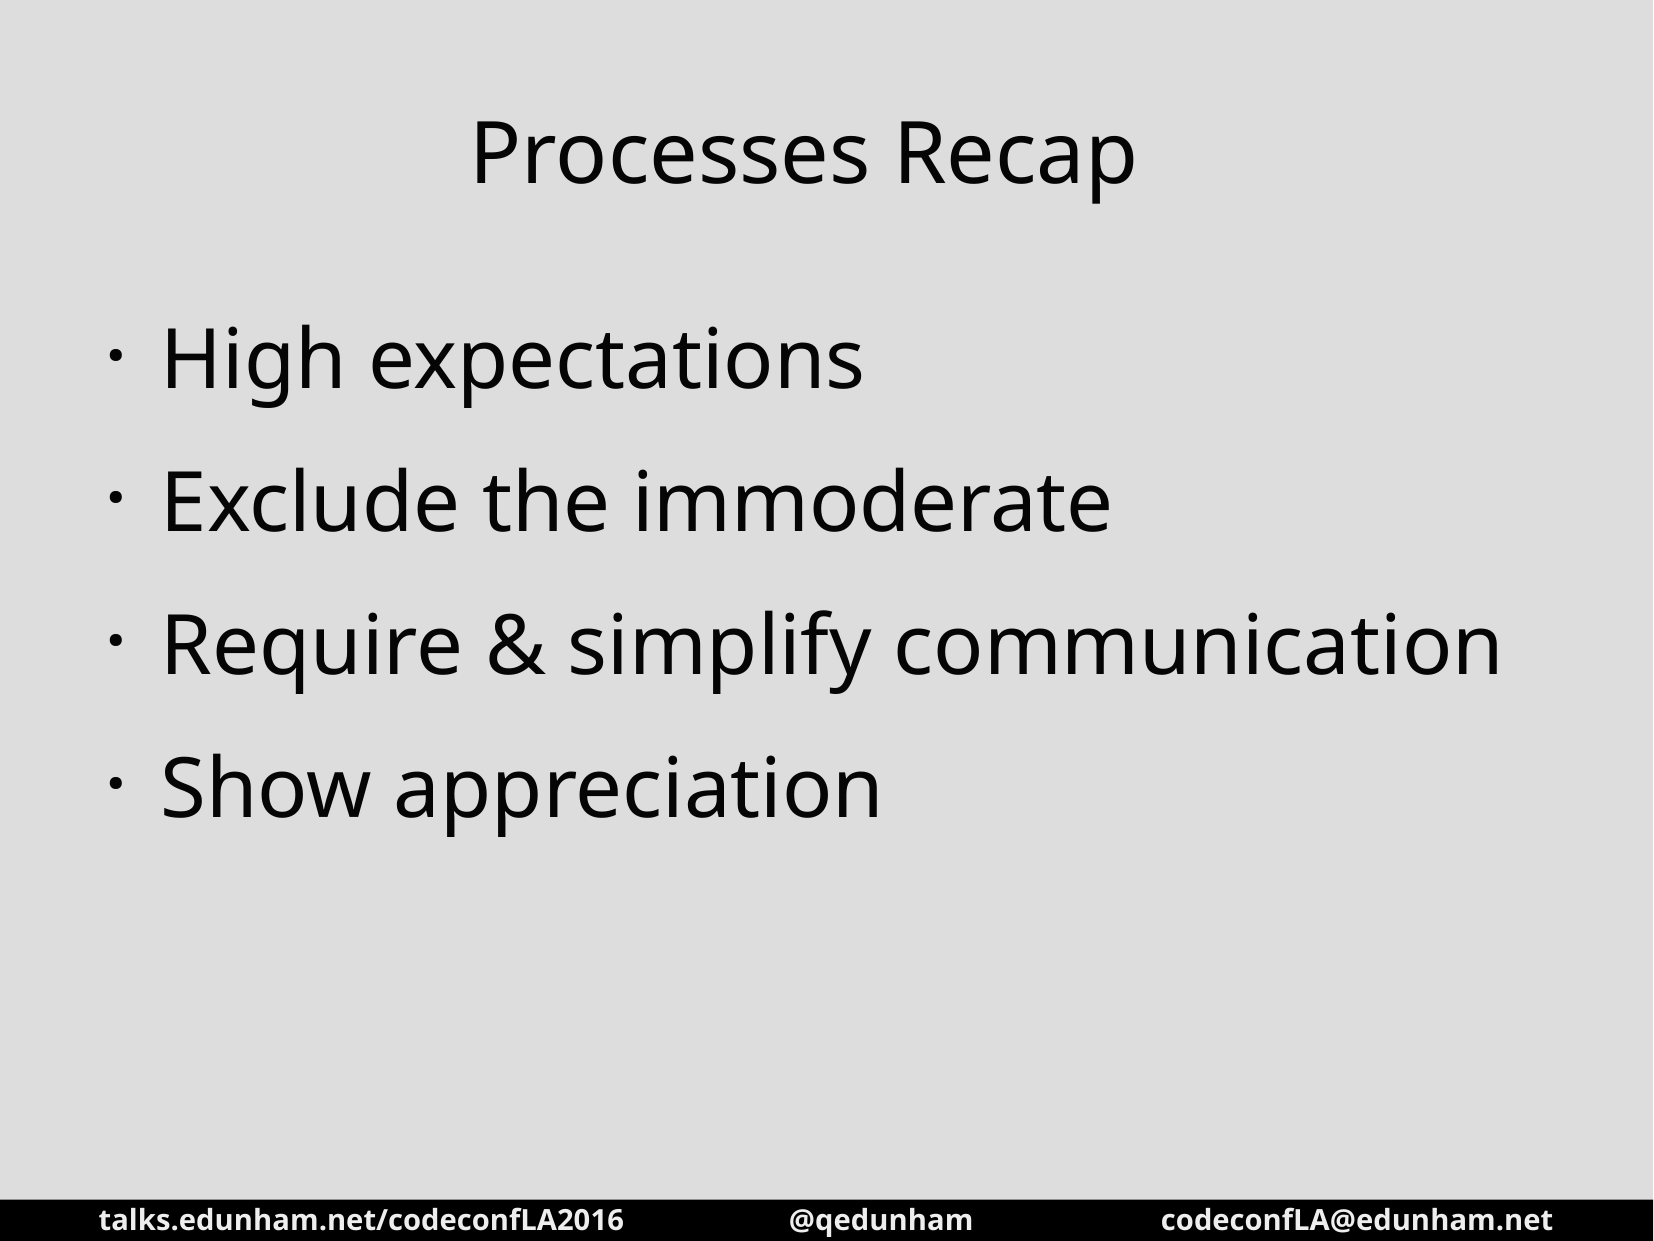

# Processes Recap
High expectations
Exclude the immoderate
Require & simplify communication
Show appreciation